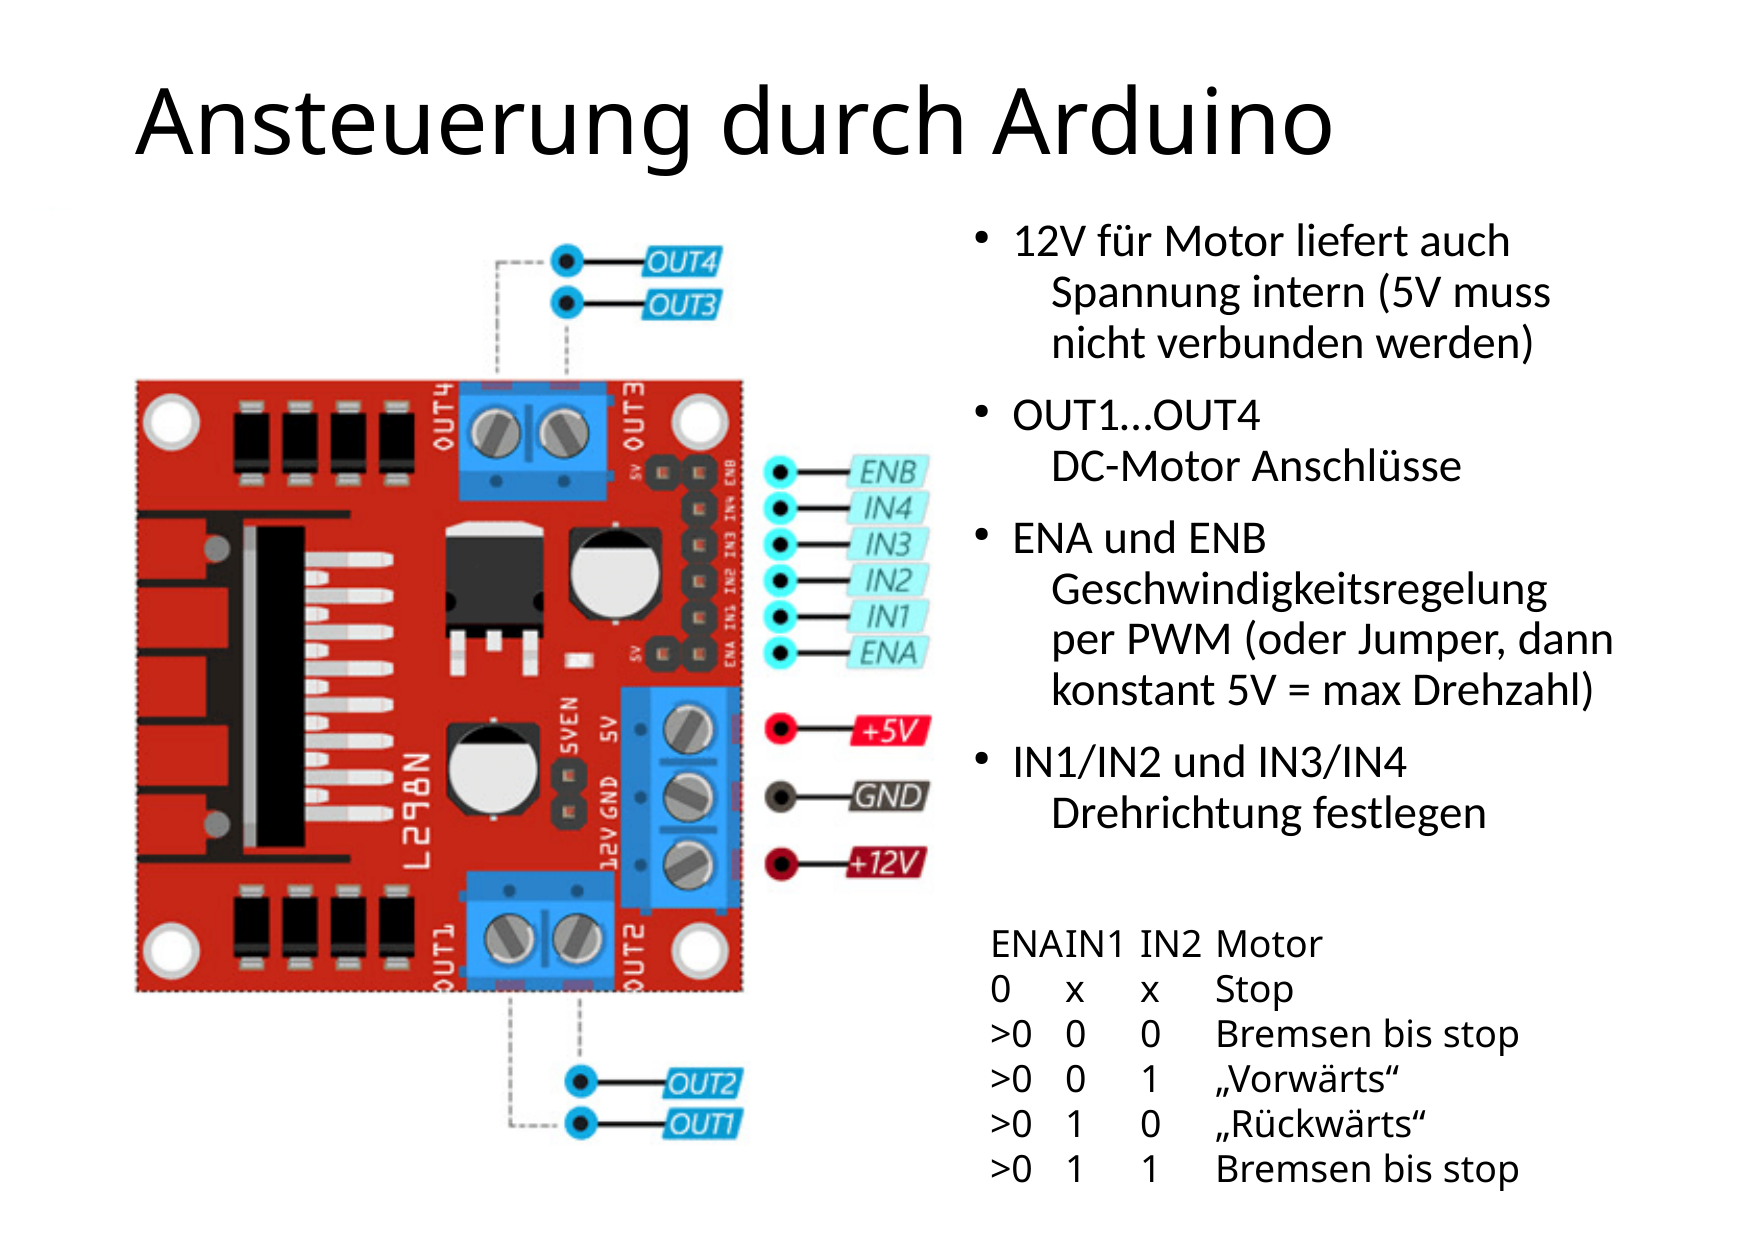

# Ansteuerung durch Arduino
12V für Motor liefert auch Spannung intern (5V muss nicht verbunden werden)
OUT1…OUT4
DC-Motor Anschlüsse
ENA und ENB
Geschwindigkeitsregelung per PWM (oder Jumper, dann konstant 5V = max Drehzahl)
IN1/IN2 und IN3/IN4
Drehrichtung festlegen
ENA	IN1	IN2	Motor
0	x	x	Stop
>0	0	0	Bremsen bis stop
>0	0	1	„Vorwärts“
>0	1	0	„Rückwärts“
>0	1	1	Bremsen bis stop